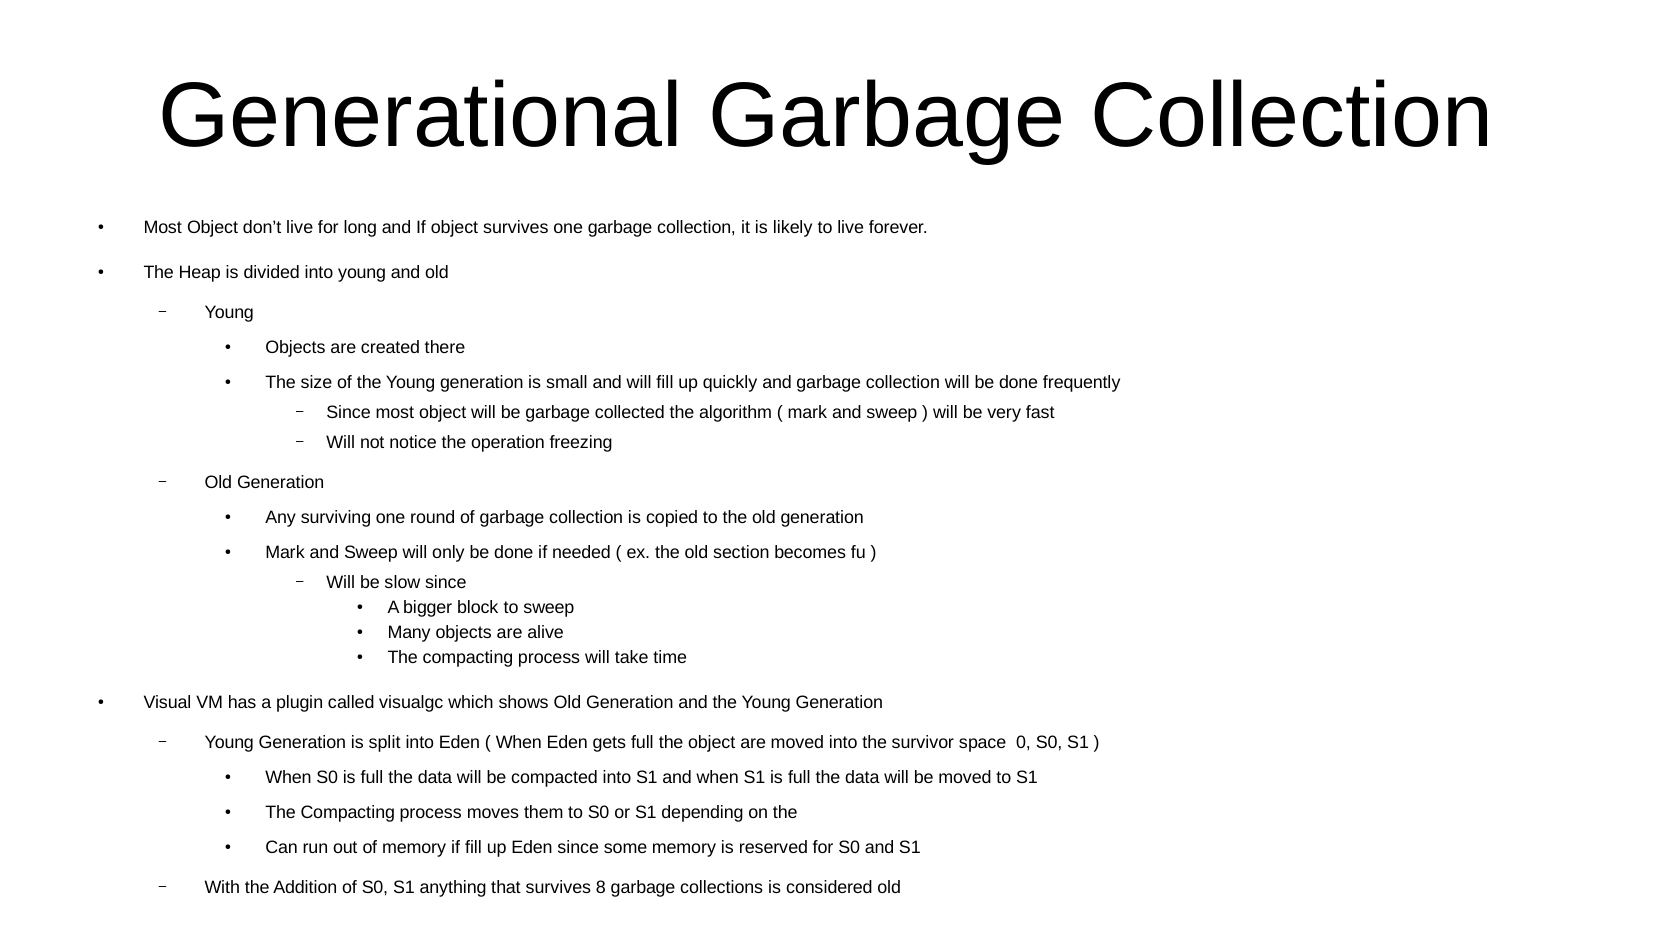

# Generational Garbage Collection
Most Object don’t live for long and If object survives one garbage collection, it is likely to live forever.
The Heap is divided into young and old
Young
Objects are created there
The size of the Young generation is small and will fill up quickly and garbage collection will be done frequently
Since most object will be garbage collected the algorithm ( mark and sweep ) will be very fast
Will not notice the operation freezing
Old Generation
Any surviving one round of garbage collection is copied to the old generation
Mark and Sweep will only be done if needed ( ex. the old section becomes fu )
Will be slow since
A bigger block to sweep
Many objects are alive
The compacting process will take time
Visual VM has a plugin called visualgc which shows Old Generation and the Young Generation
Young Generation is split into Eden ( When Eden gets full the object are moved into the survivor space 0, S0, S1 )
When S0 is full the data will be compacted into S1 and when S1 is full the data will be moved to S1
The Compacting process moves them to S0 or S1 depending on the
Can run out of memory if fill up Eden since some memory is reserved for S0 and S1
With the Addition of S0, S1 anything that survives 8 garbage collections is considered old